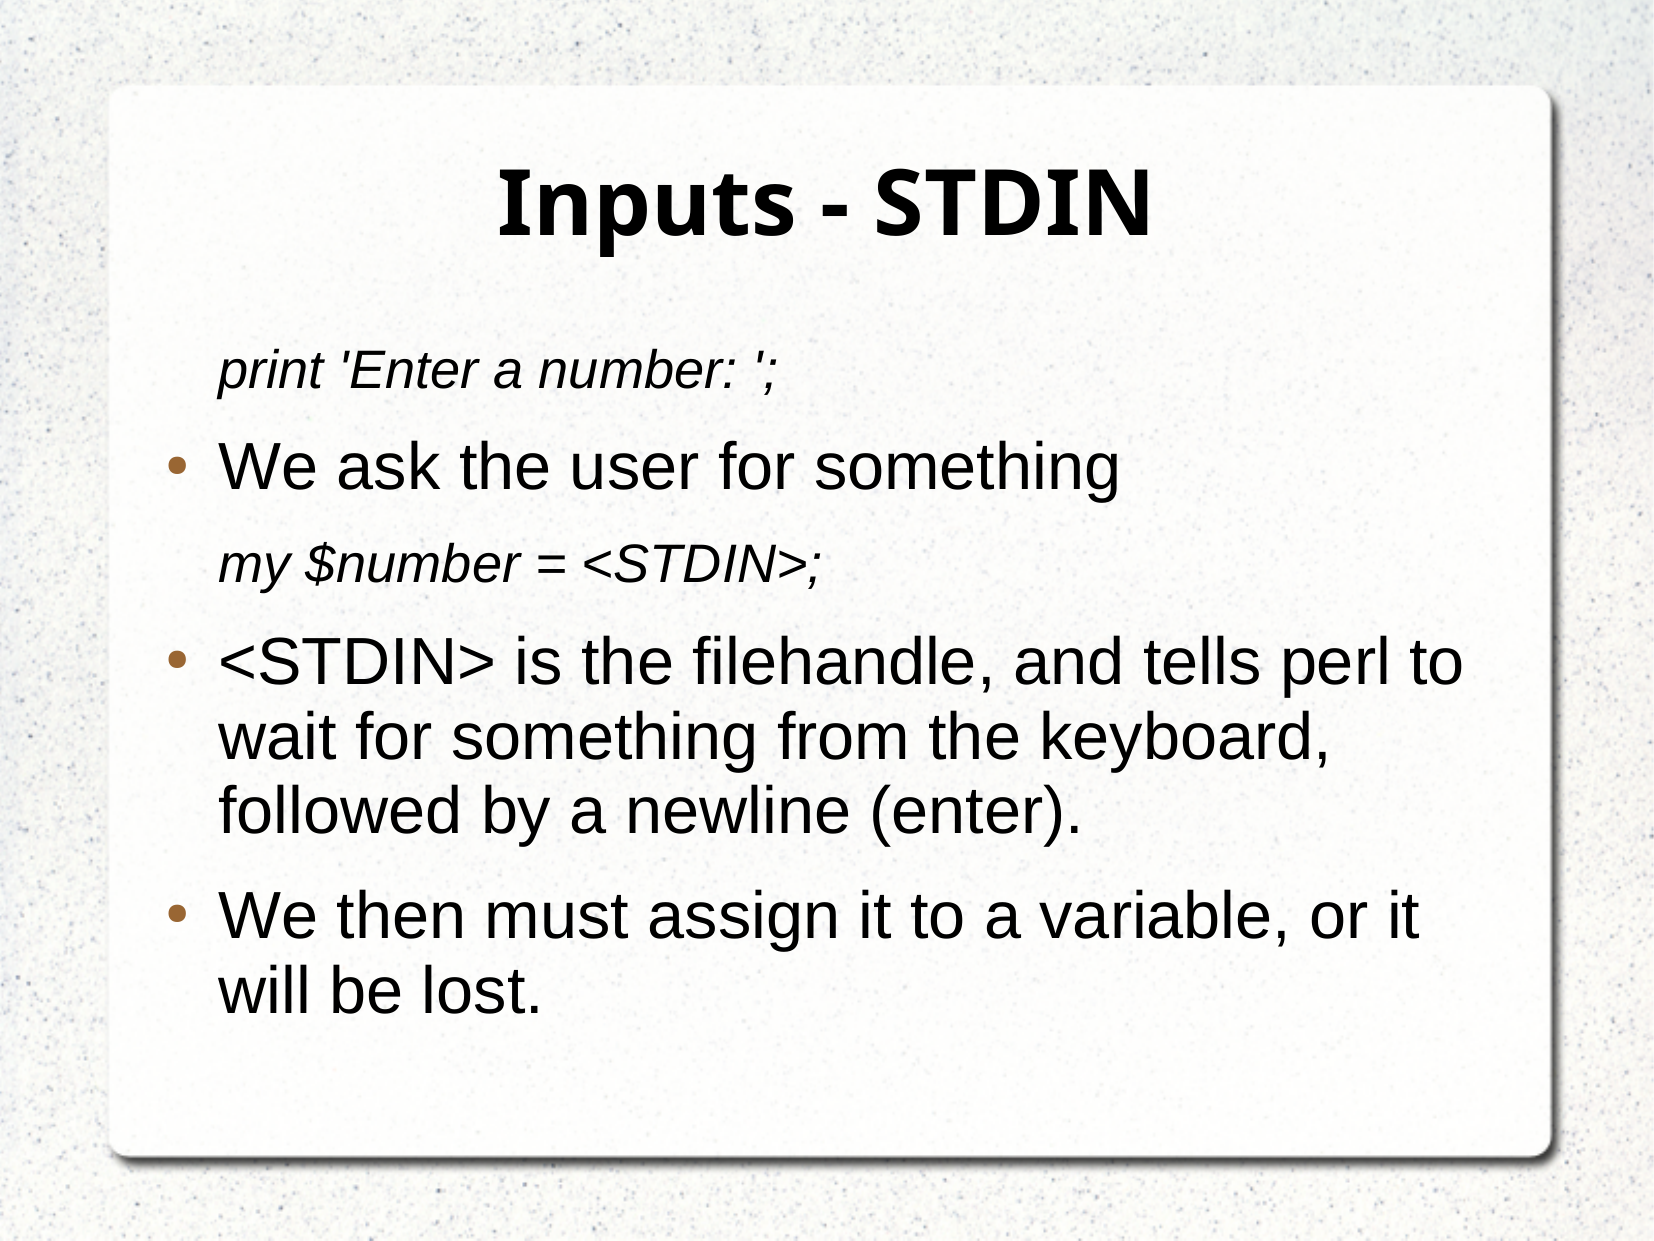

# Inputs - STDIN
print 'Enter a number: ';
We ask the user for something
my $number = <STDIN>;
<STDIN> is the filehandle, and tells perl to wait for something from the keyboard, followed by a newline (enter).
We then must assign it to a variable, or it will be lost.